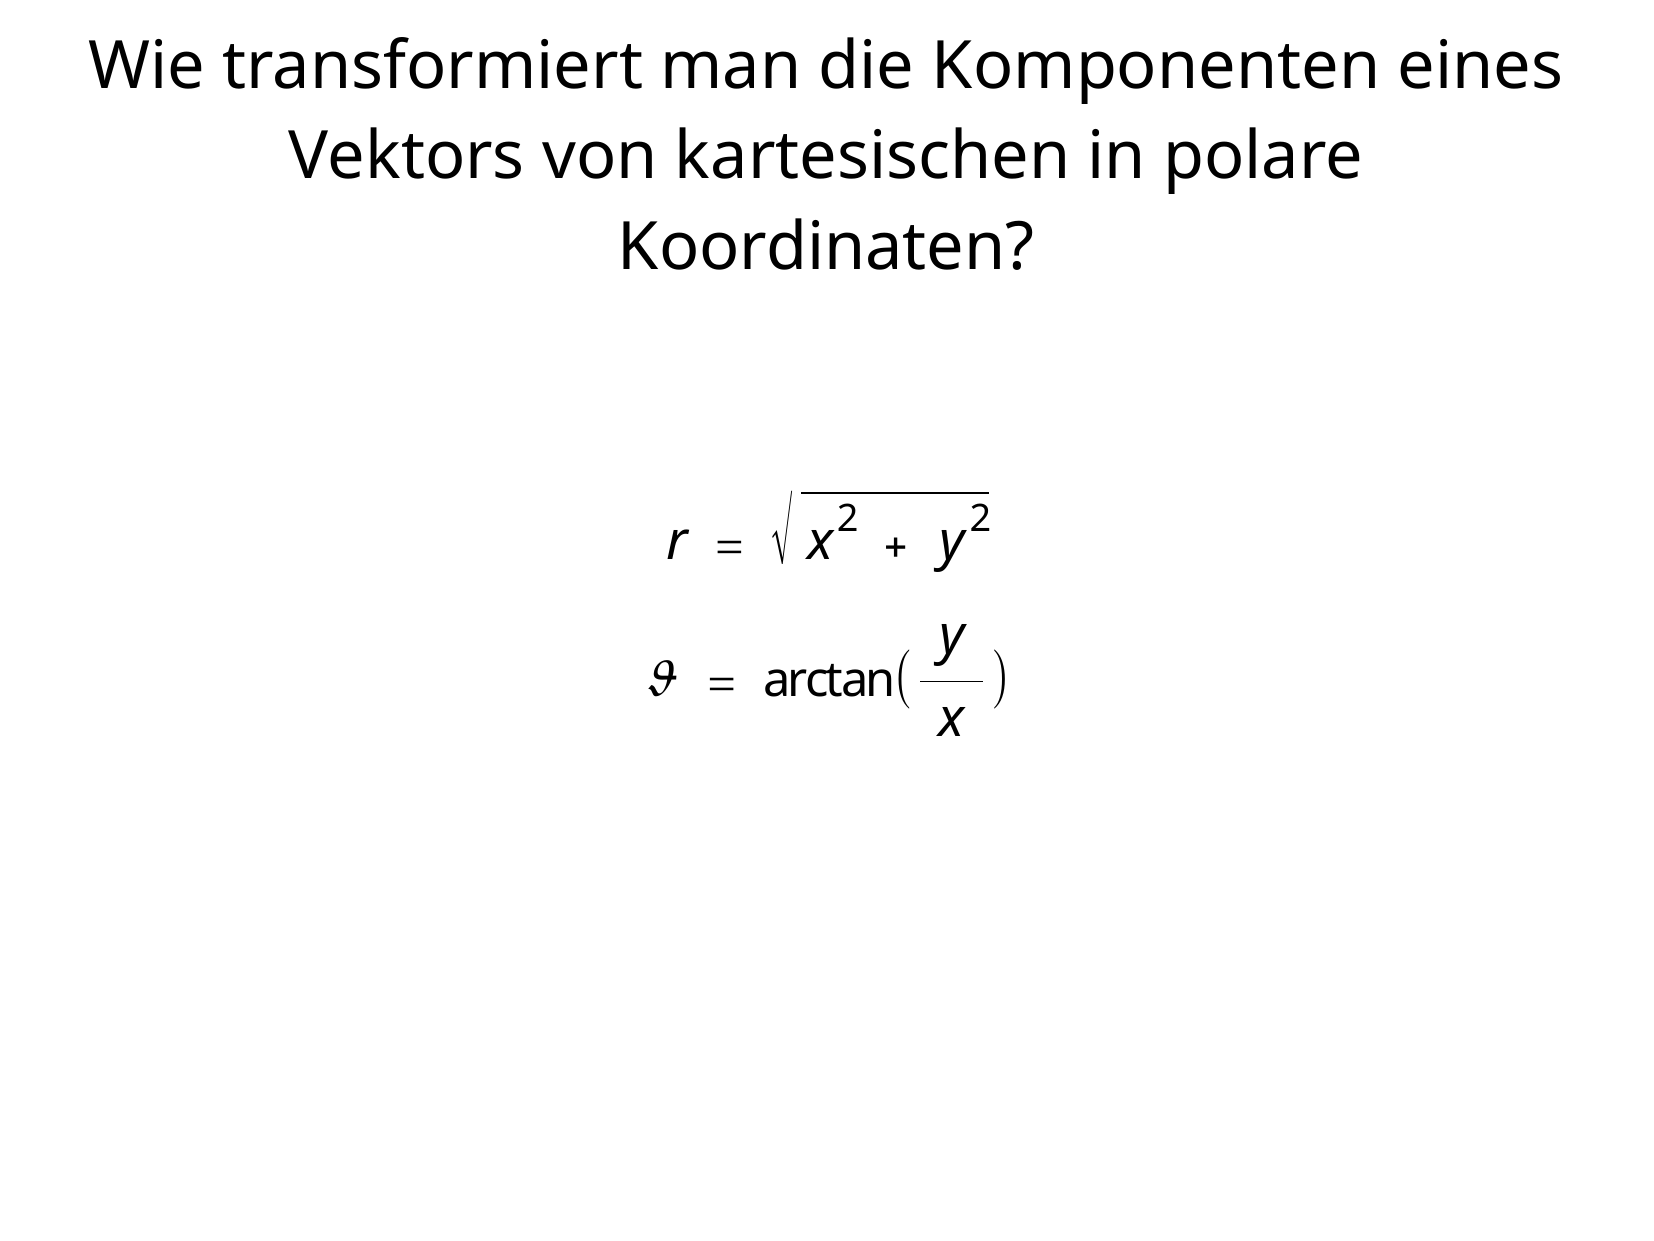

# Wie transformiert man die Komponenten eines Vektors von kartesischen in polare Koordinaten?